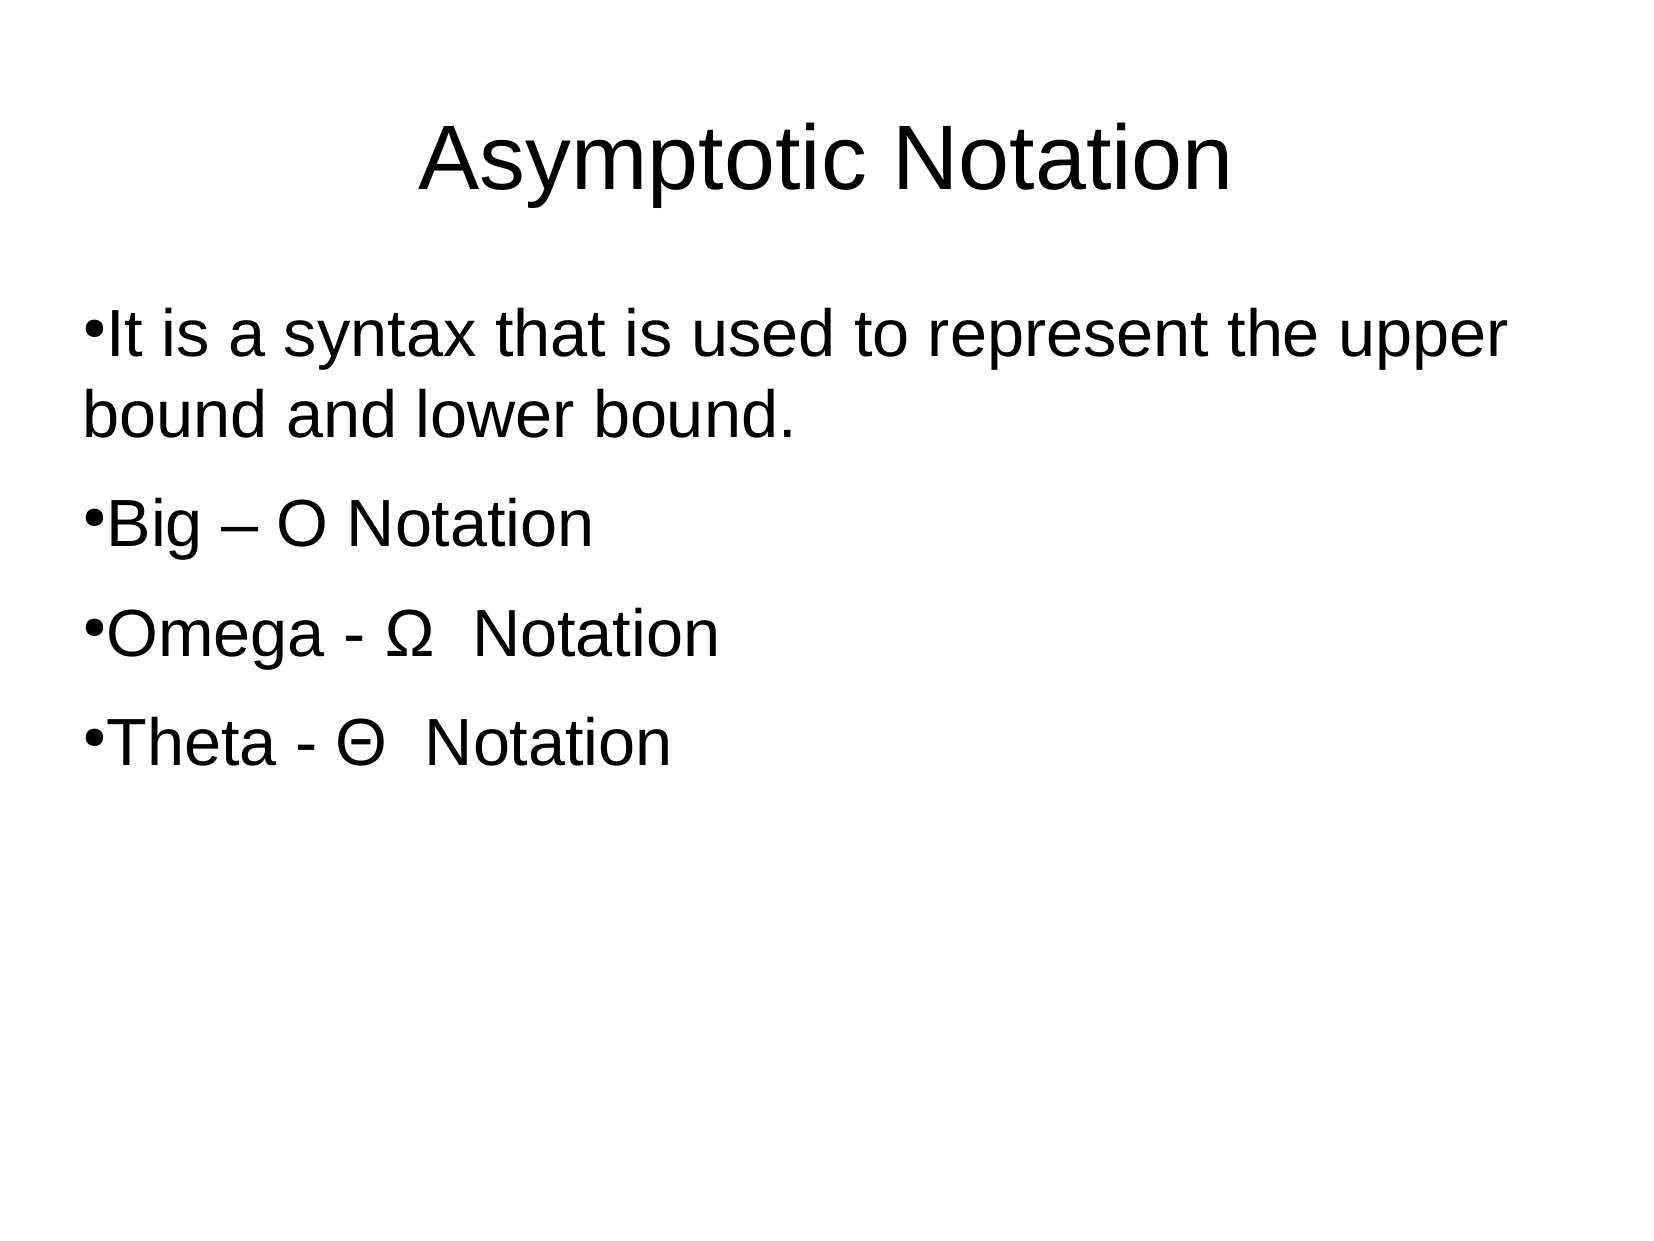

# Asymptotic Notation
It is a syntax that is used to represent the upper bound and lower bound.
Big – O Notation
Omega - Ω Notation
Theta - Θ Notation